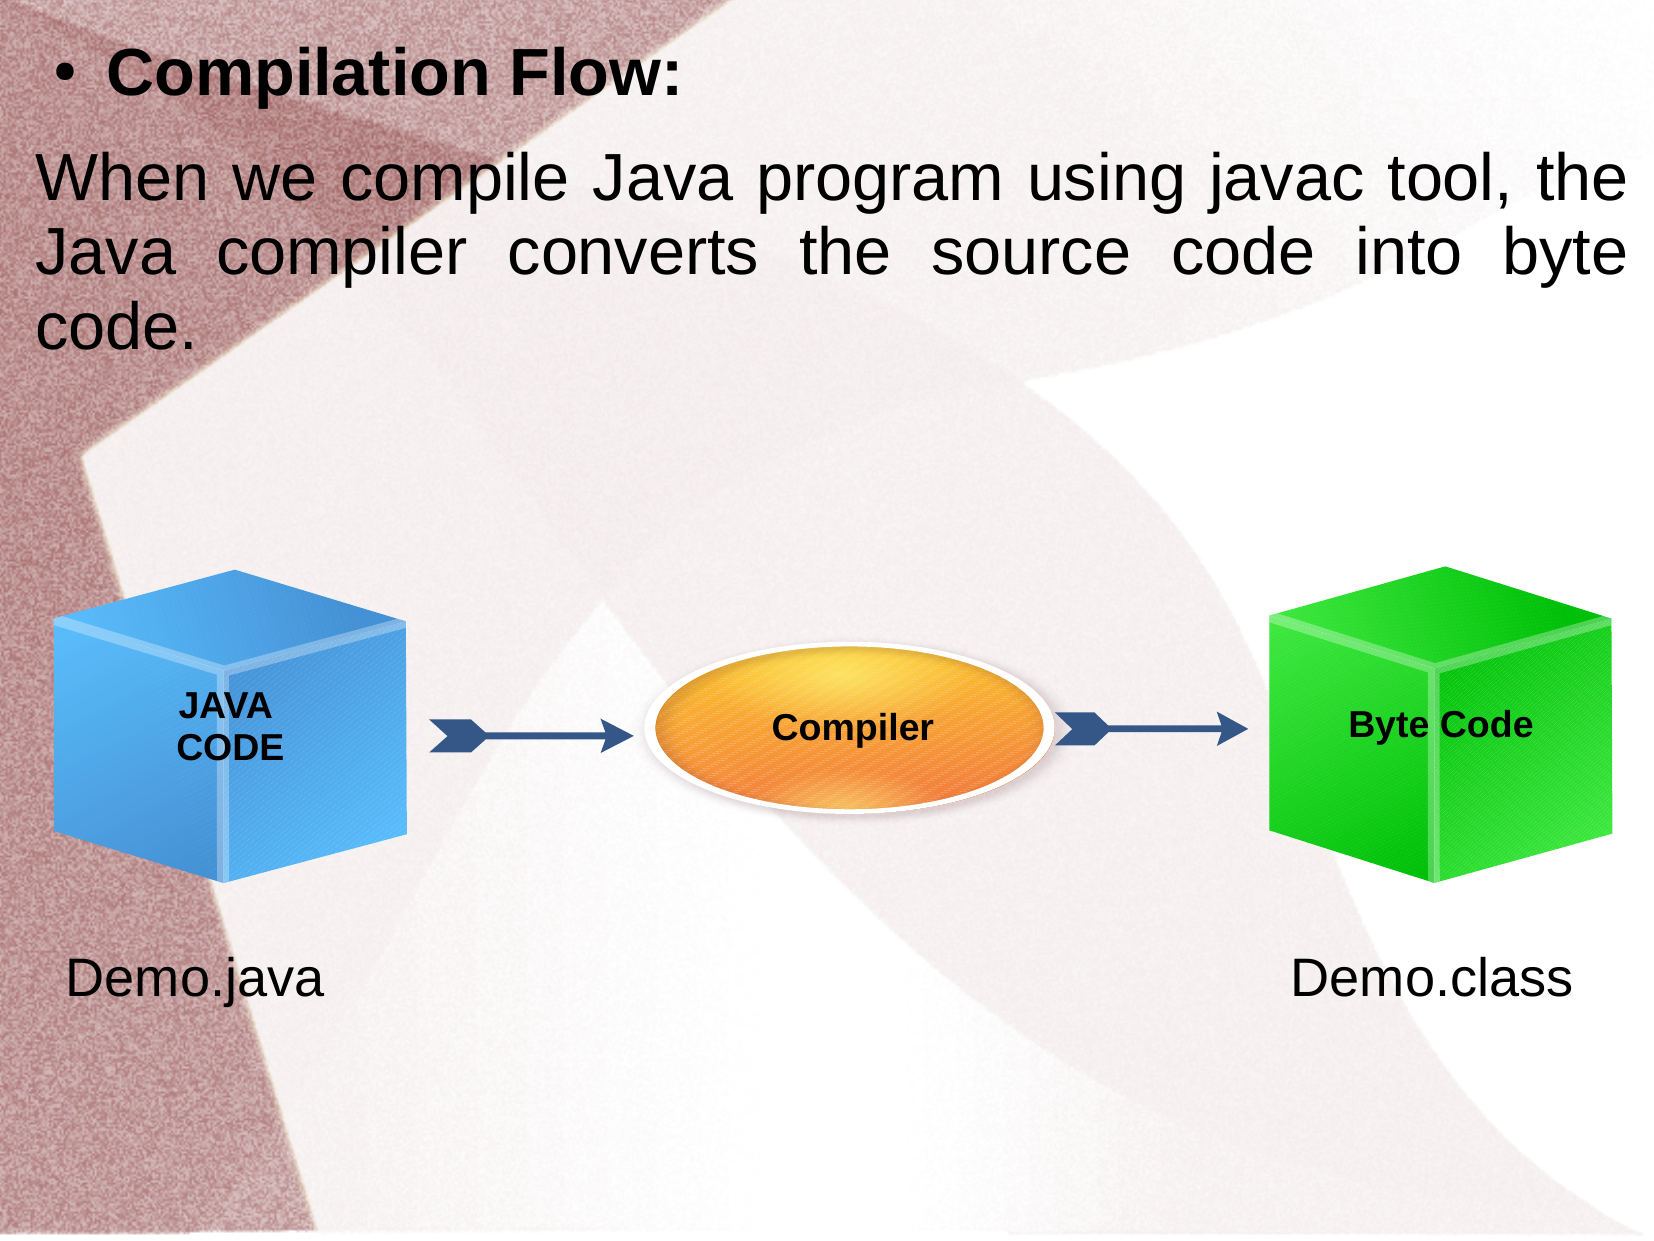

# Compilation Flow:
When we compile Java program using javac tool, the Java compiler converts the source code into byte code.
 Demo.java														Demo.class
Byte Code
JAVA
CODE
Compiler